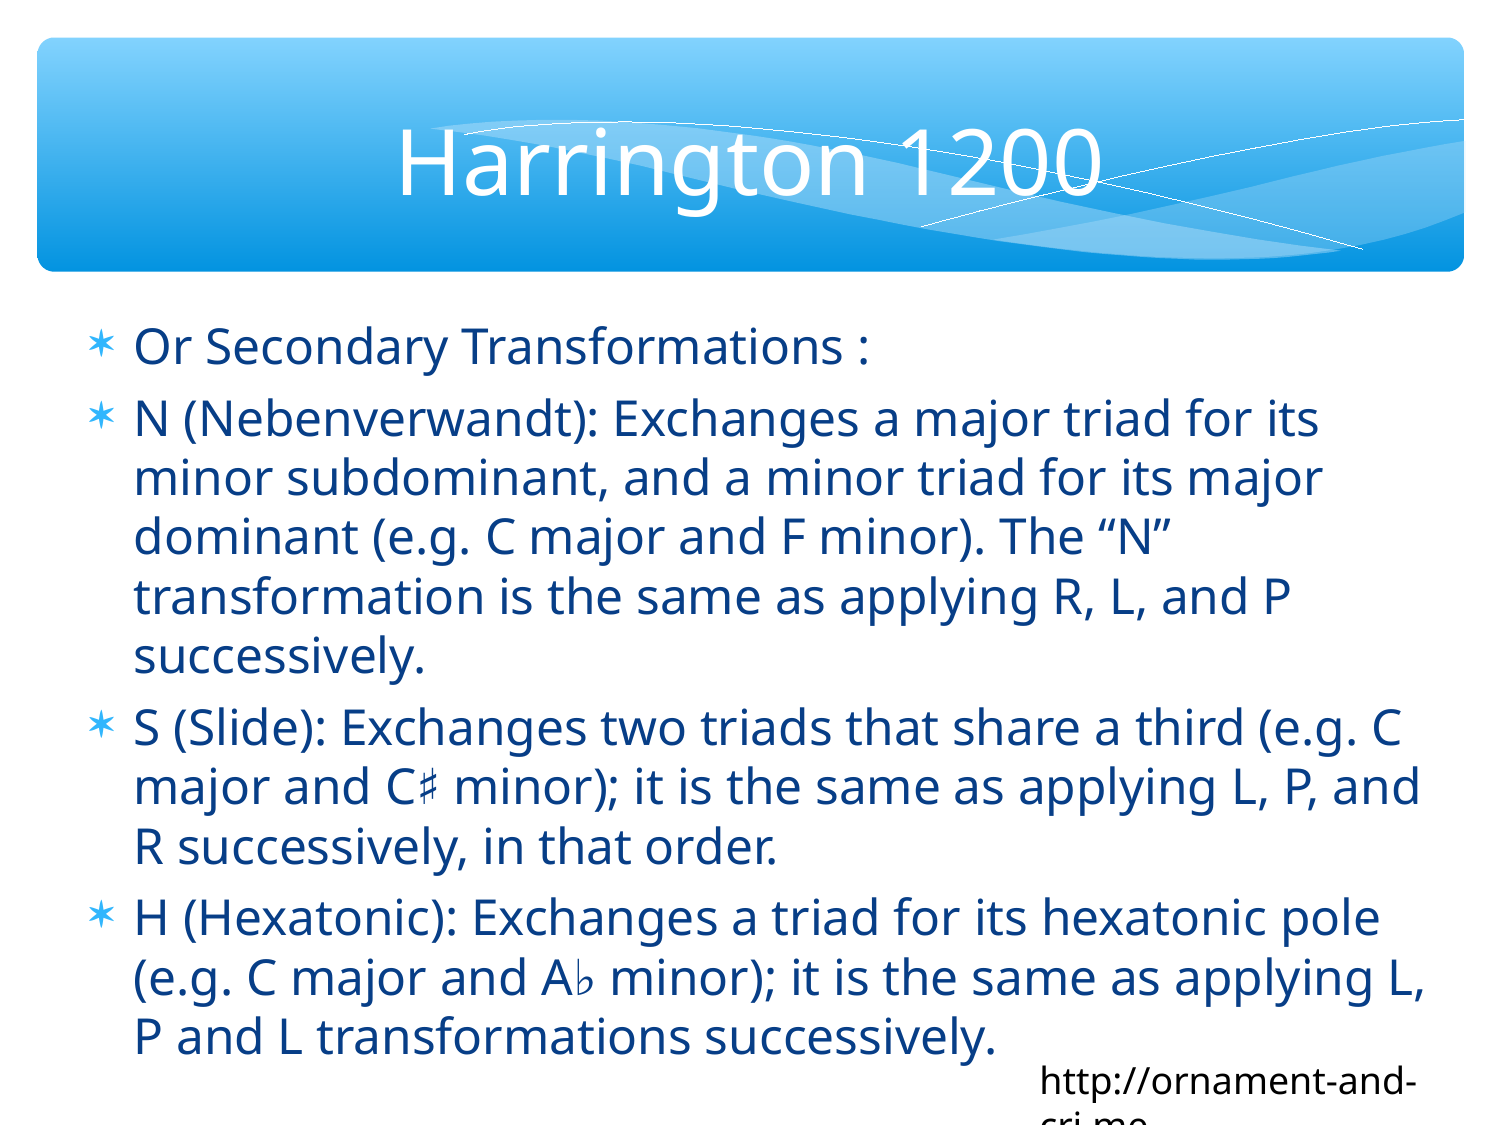

# Harrington 1200
Or Secondary Transformations :
N (Nebenverwandt): Exchanges a major triad for its minor subdominant, and a minor triad for its major dominant (e.g. C major and F minor). The “N” transformation is the same as applying R, L, and P successively.
S (Slide): Exchanges two triads that share a third (e.g. C major and C♯ minor); it is the same as applying L, P, and R successively, in that order.
H (Hexatonic): Exchanges a triad for its hexatonic pole (e.g. C major and A♭ minor); it is the same as applying L, P and L transformations successively.
http://ornament-and-cri.me